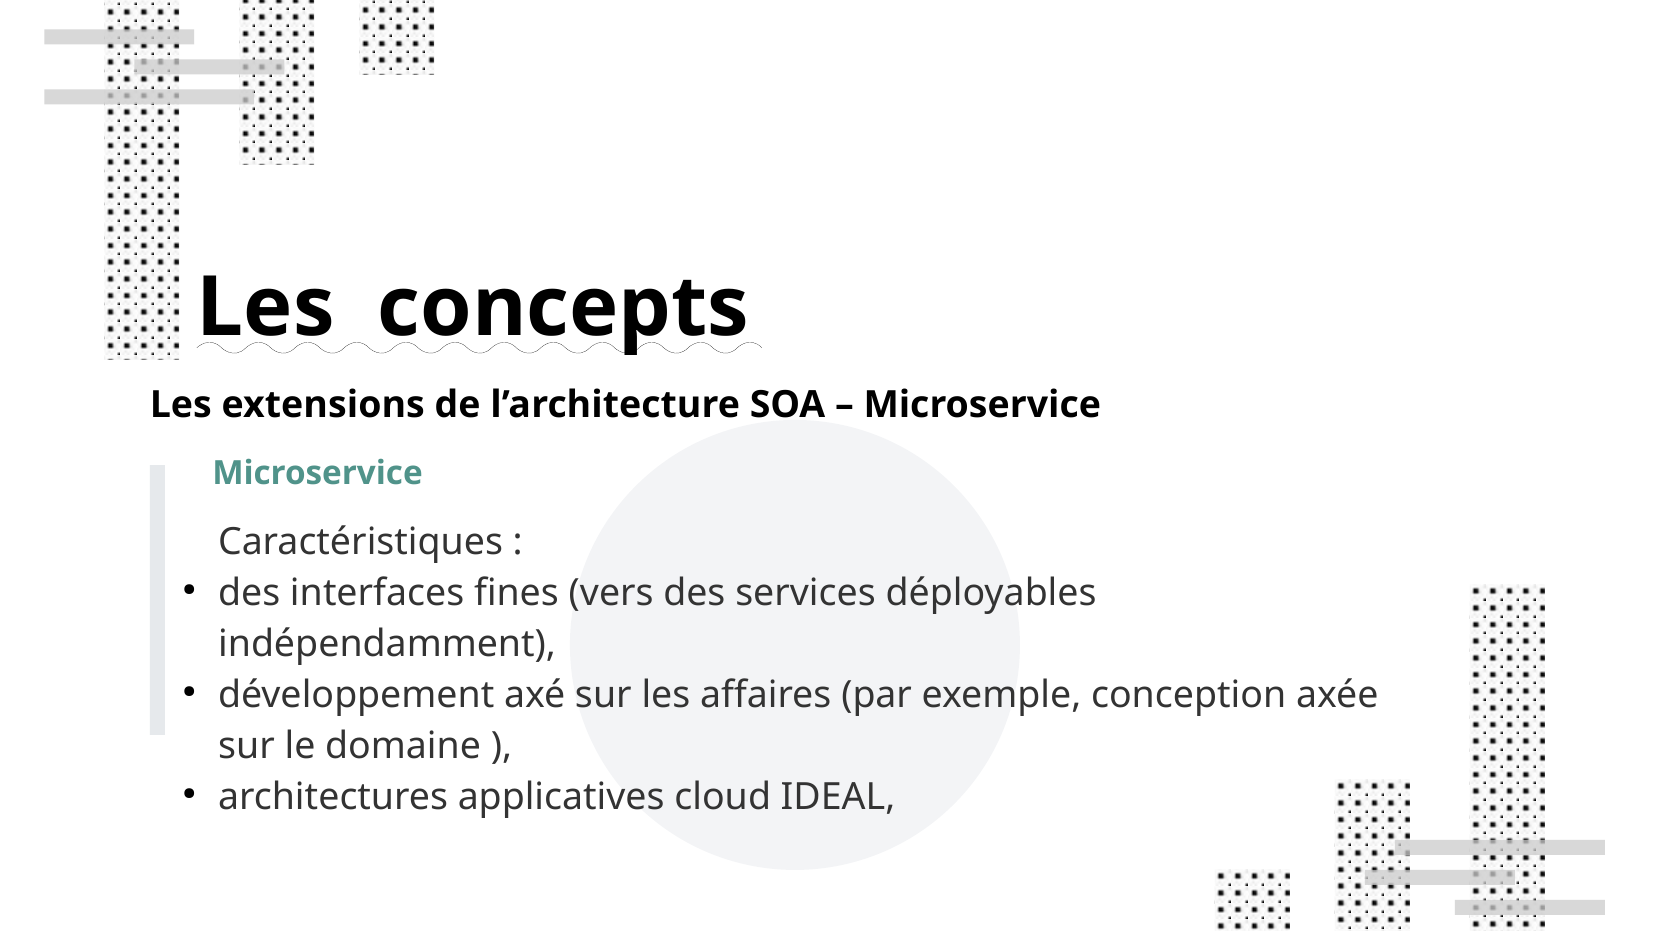

Les concepts
Les extensions de l’architecture SOA – Microservice
Microservice
Caractéristiques :
des interfaces fines (vers des services déployables indépendamment),
développement axé sur les affaires (par exemple, conception axée sur le domaine ),
architectures applicatives cloud IDEAL,